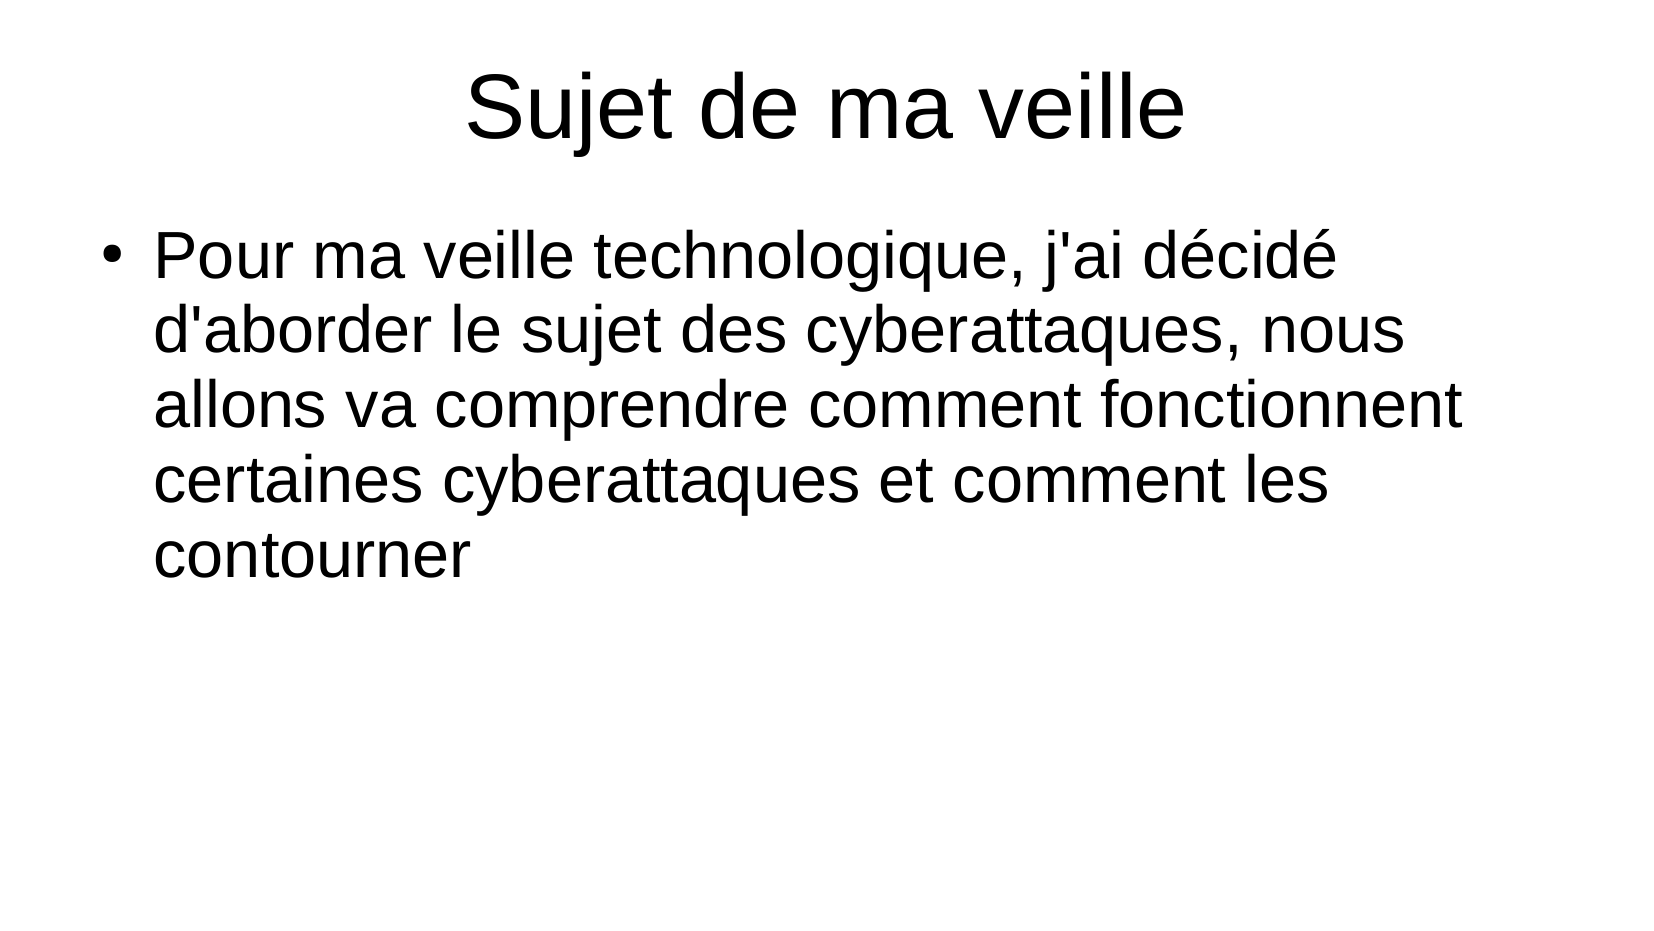

# Sujet de ma veille
Pour ma veille technologique, j'ai décidé d'aborder le sujet des cyberattaques, nous allons va comprendre comment fonctionnent certaines cyberattaques et comment les contourner